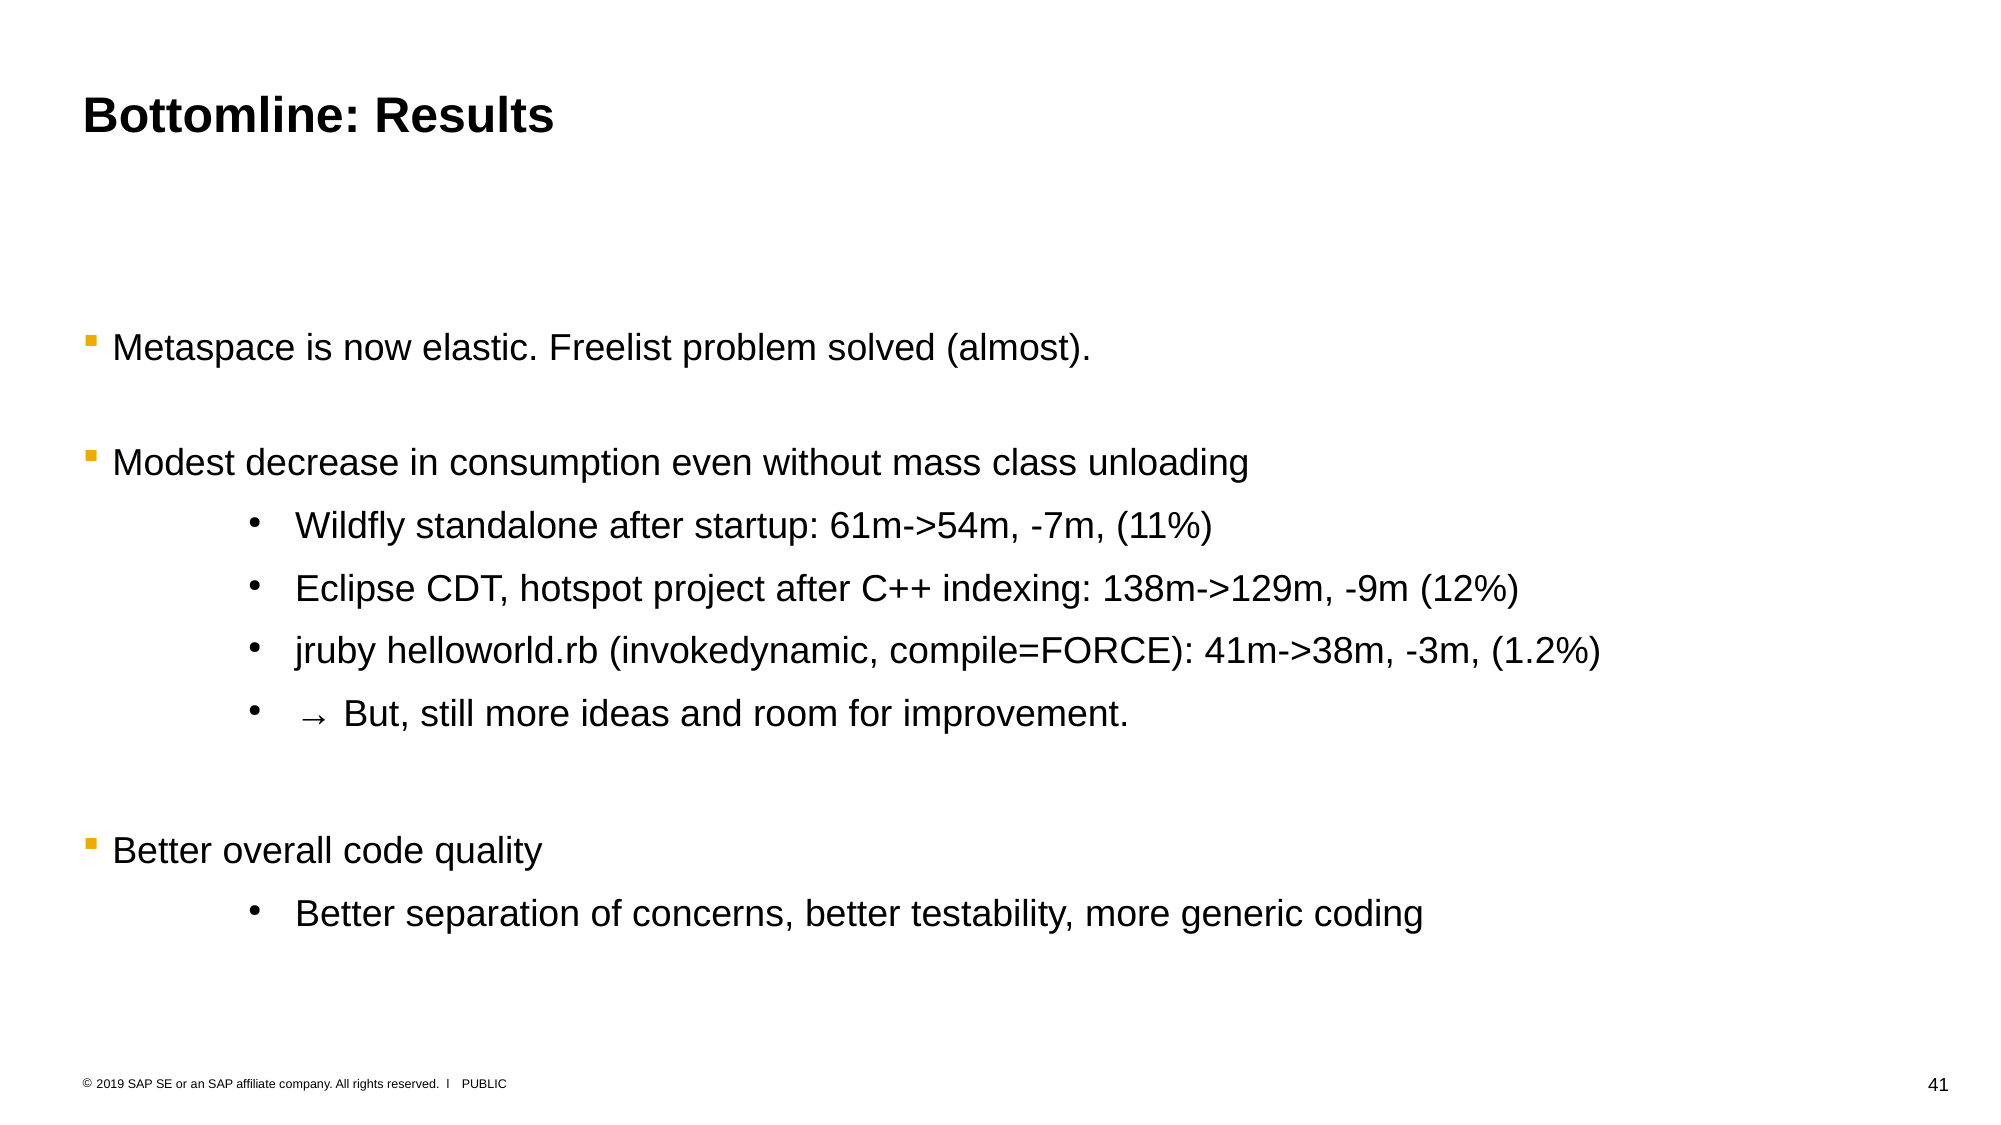

# Bottomline: Results
Metaspace is now elastic. Freelist problem solved (almost).
Modest decrease in consumption even without mass class unloading
Wildfly standalone after startup: 61m->54m, -7m, (11%)
Eclipse CDT, hotspot project after C++ indexing: 138m->129m, -9m (12%)
jruby helloworld.rb (invokedynamic, compile=FORCE): 41m->38m, -3m, (1.2%)
→ But, still more ideas and room for improvement.
Better overall code quality
Better separation of concerns, better testability, more generic coding